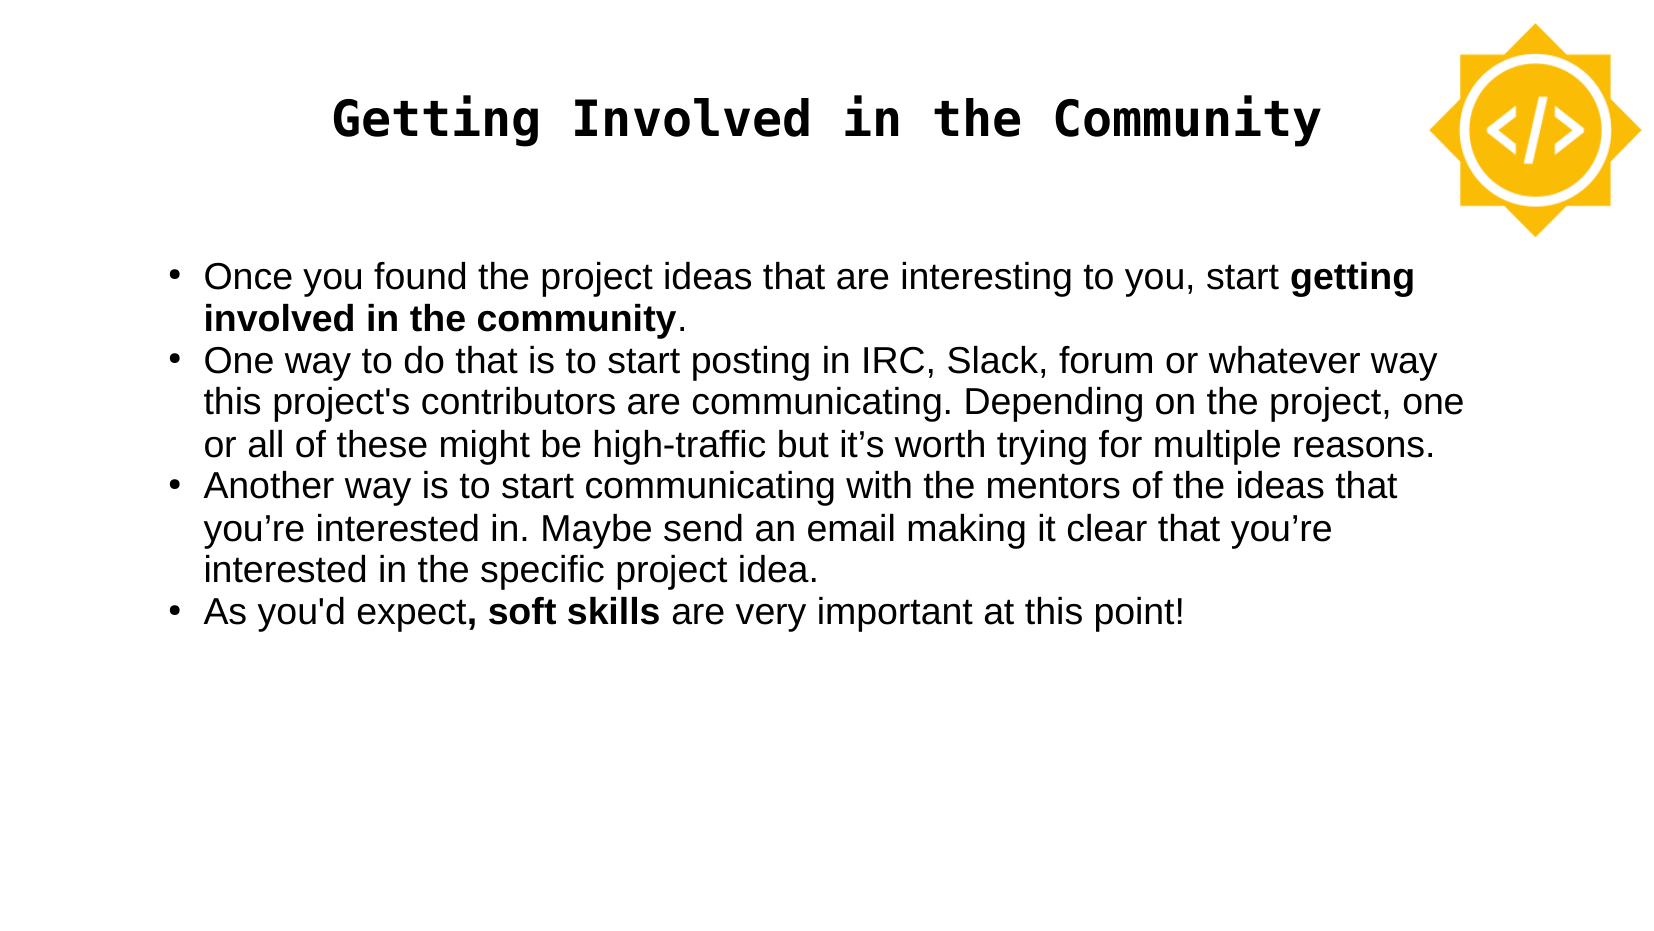

Getting Involved in the Community
Once you found the project ideas that are interesting to you, start getting involved in the community.
One way to do that is to start posting in IRC, Slack, forum or whatever way this project's contributors are communicating. Depending on the project, one or all of these might be high-traffic but it’s worth trying for multiple reasons.
Another way is to start communicating with the mentors of the ideas that you’re interested in. Maybe send an email making it clear that you’re interested in the specific project idea.
As you'd expect, soft skills are very important at this point!